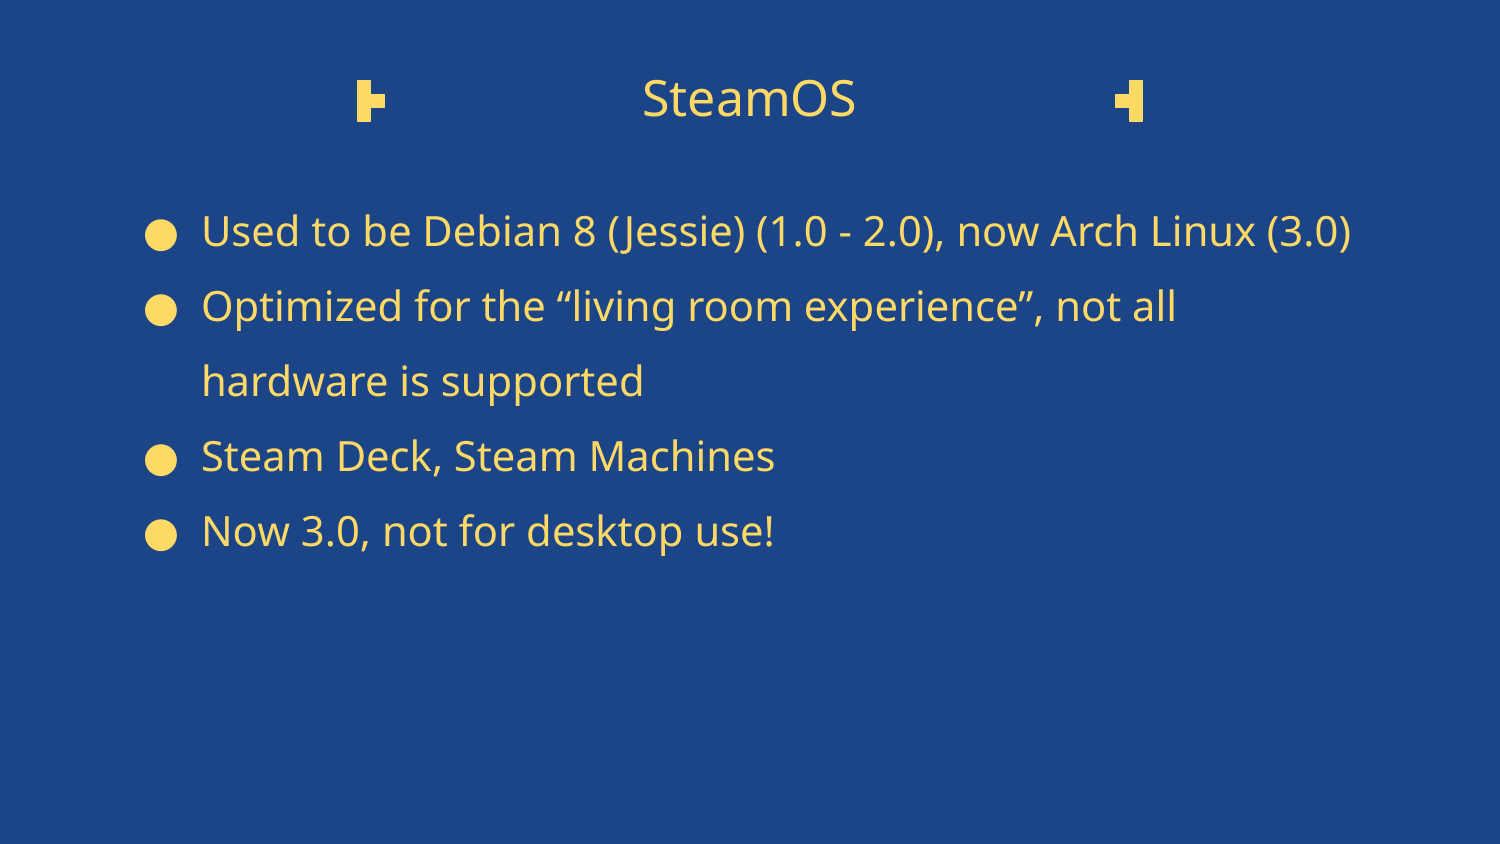

SteamOS
# Used to be Debian 8 (Jessie) (1.0 - 2.0), now Arch Linux (3.0)
Optimized for the “living room experience”, not all hardware is supported
Steam Deck, Steam Machines
Now 3.0, not for desktop use!